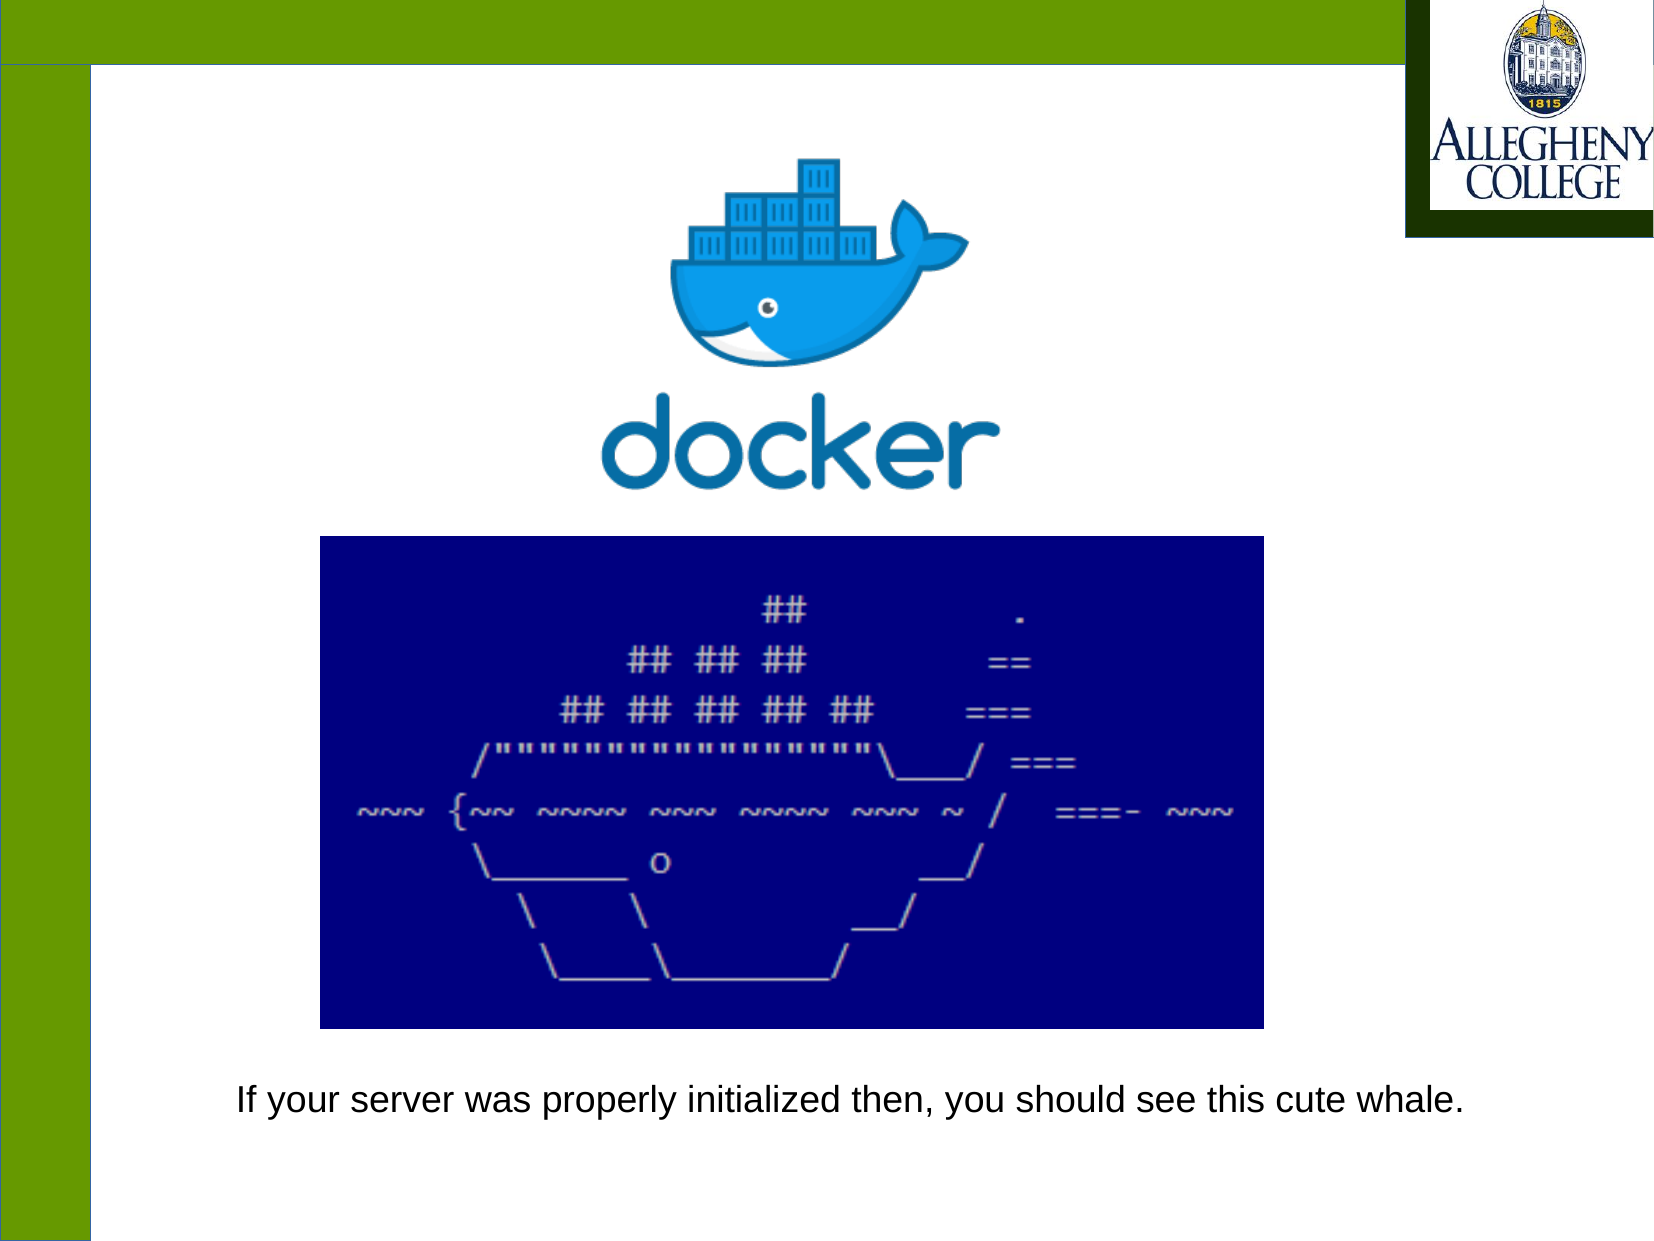

If your server was properly initialized then, you should see this cute whale.